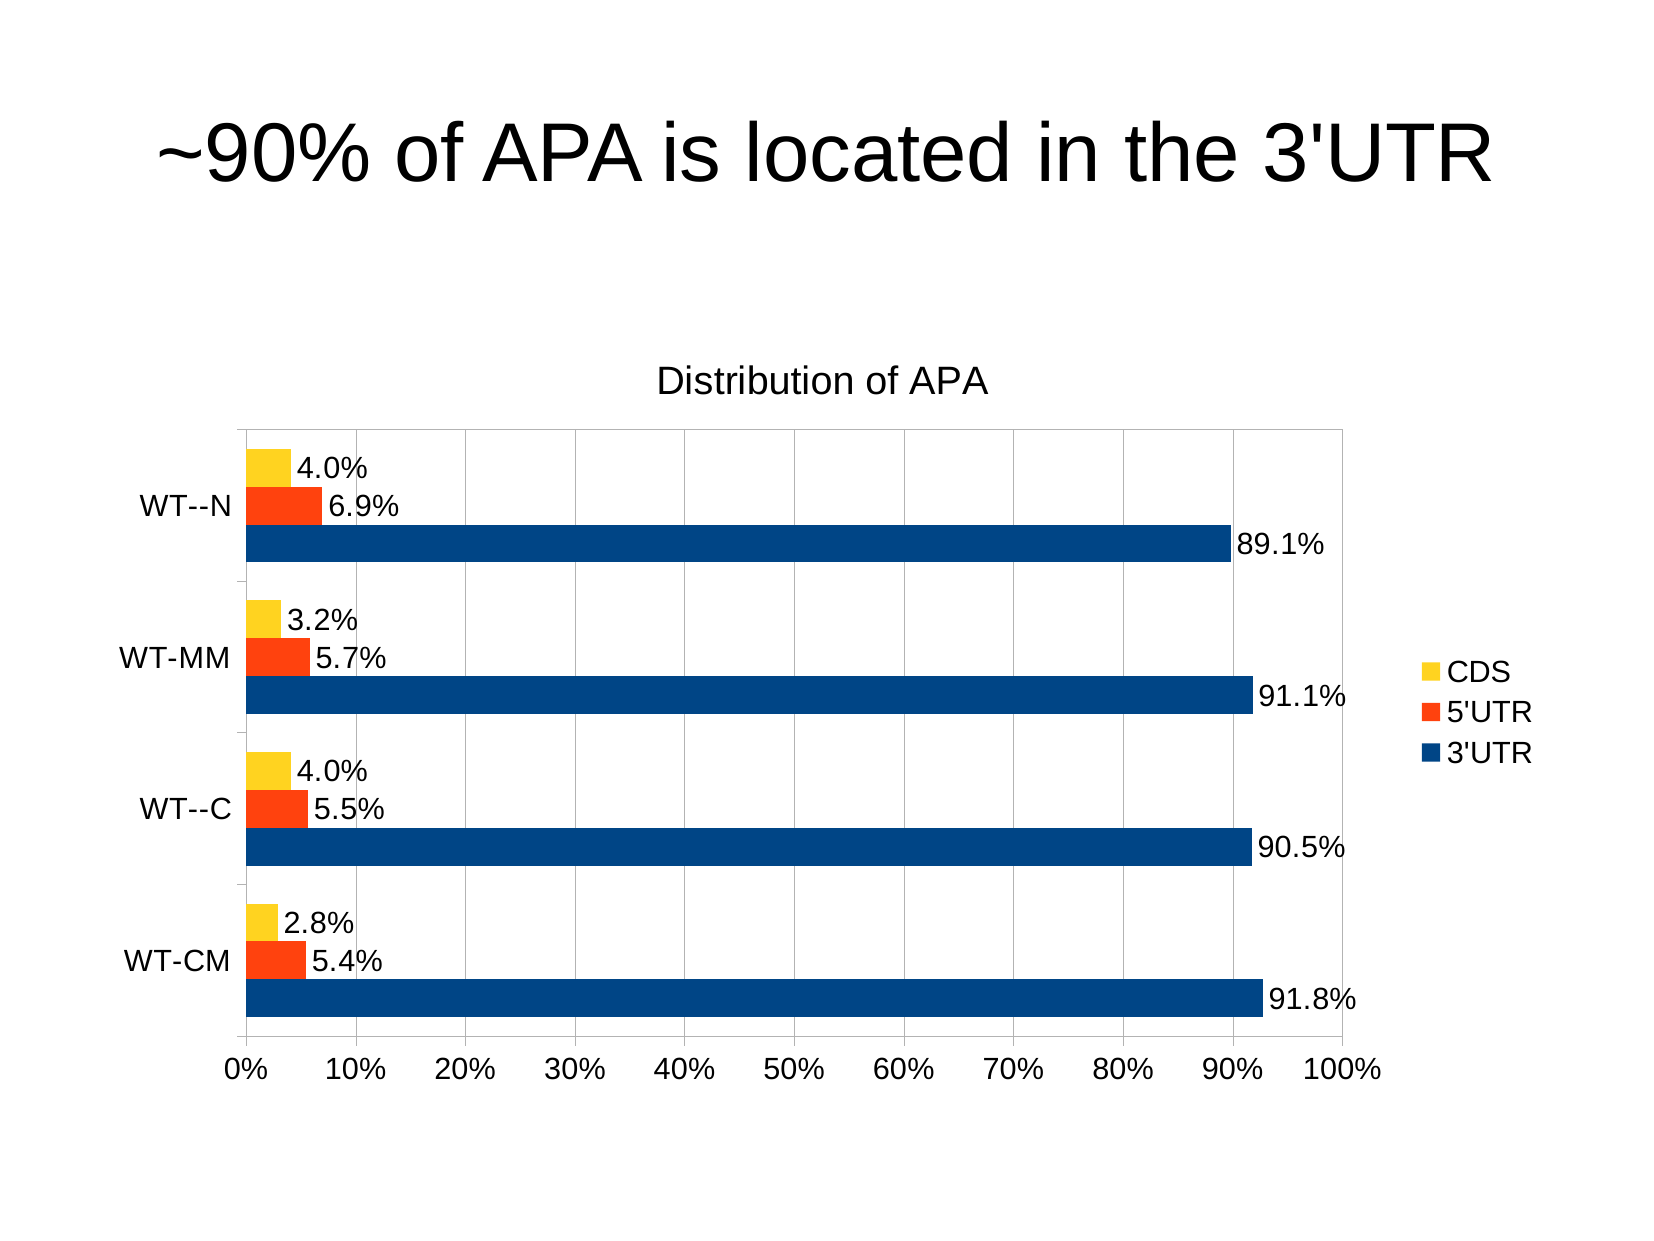

# ~90% of APA is located in the 3'UTR
### Chart: Distribution of APA
| Category | 3'UTR | 5'UTR | CDS |
|---|---|---|---|
| WT-CM | 0.926908 | 0.054334 | 0.028461 |
| WT--C | 0.916979 | 0.05618 | 0.040574 |
| WT-MM | 0.917749 | 0.05772 | 0.031746 |
| WT--N | 0.897932 | 0.06938 | 0.040694 |